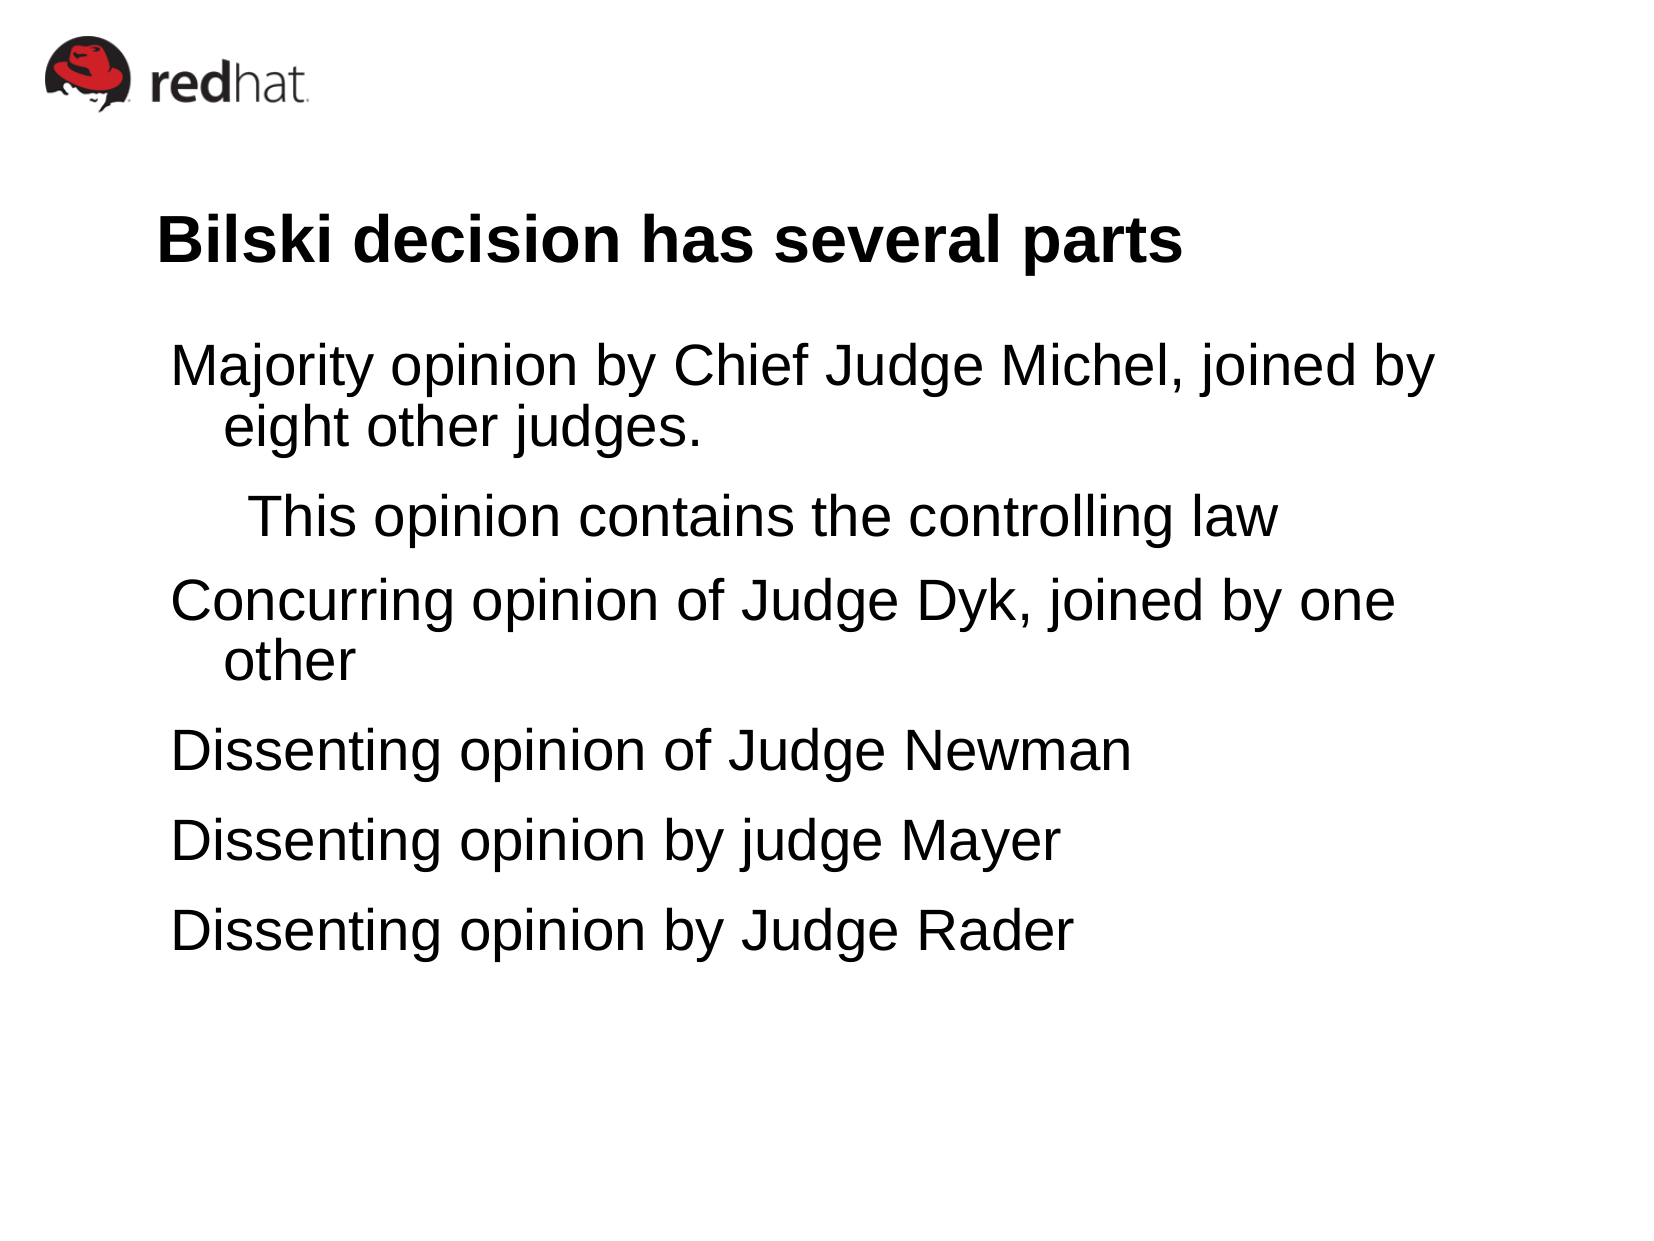

# Bilski decision has several parts
Majority opinion by Chief Judge Michel, joined by eight other judges.
This opinion contains the controlling law
Concurring opinion of Judge Dyk, joined by one other
Dissenting opinion of Judge Newman
Dissenting opinion by judge Mayer
Dissenting opinion by Judge Rader